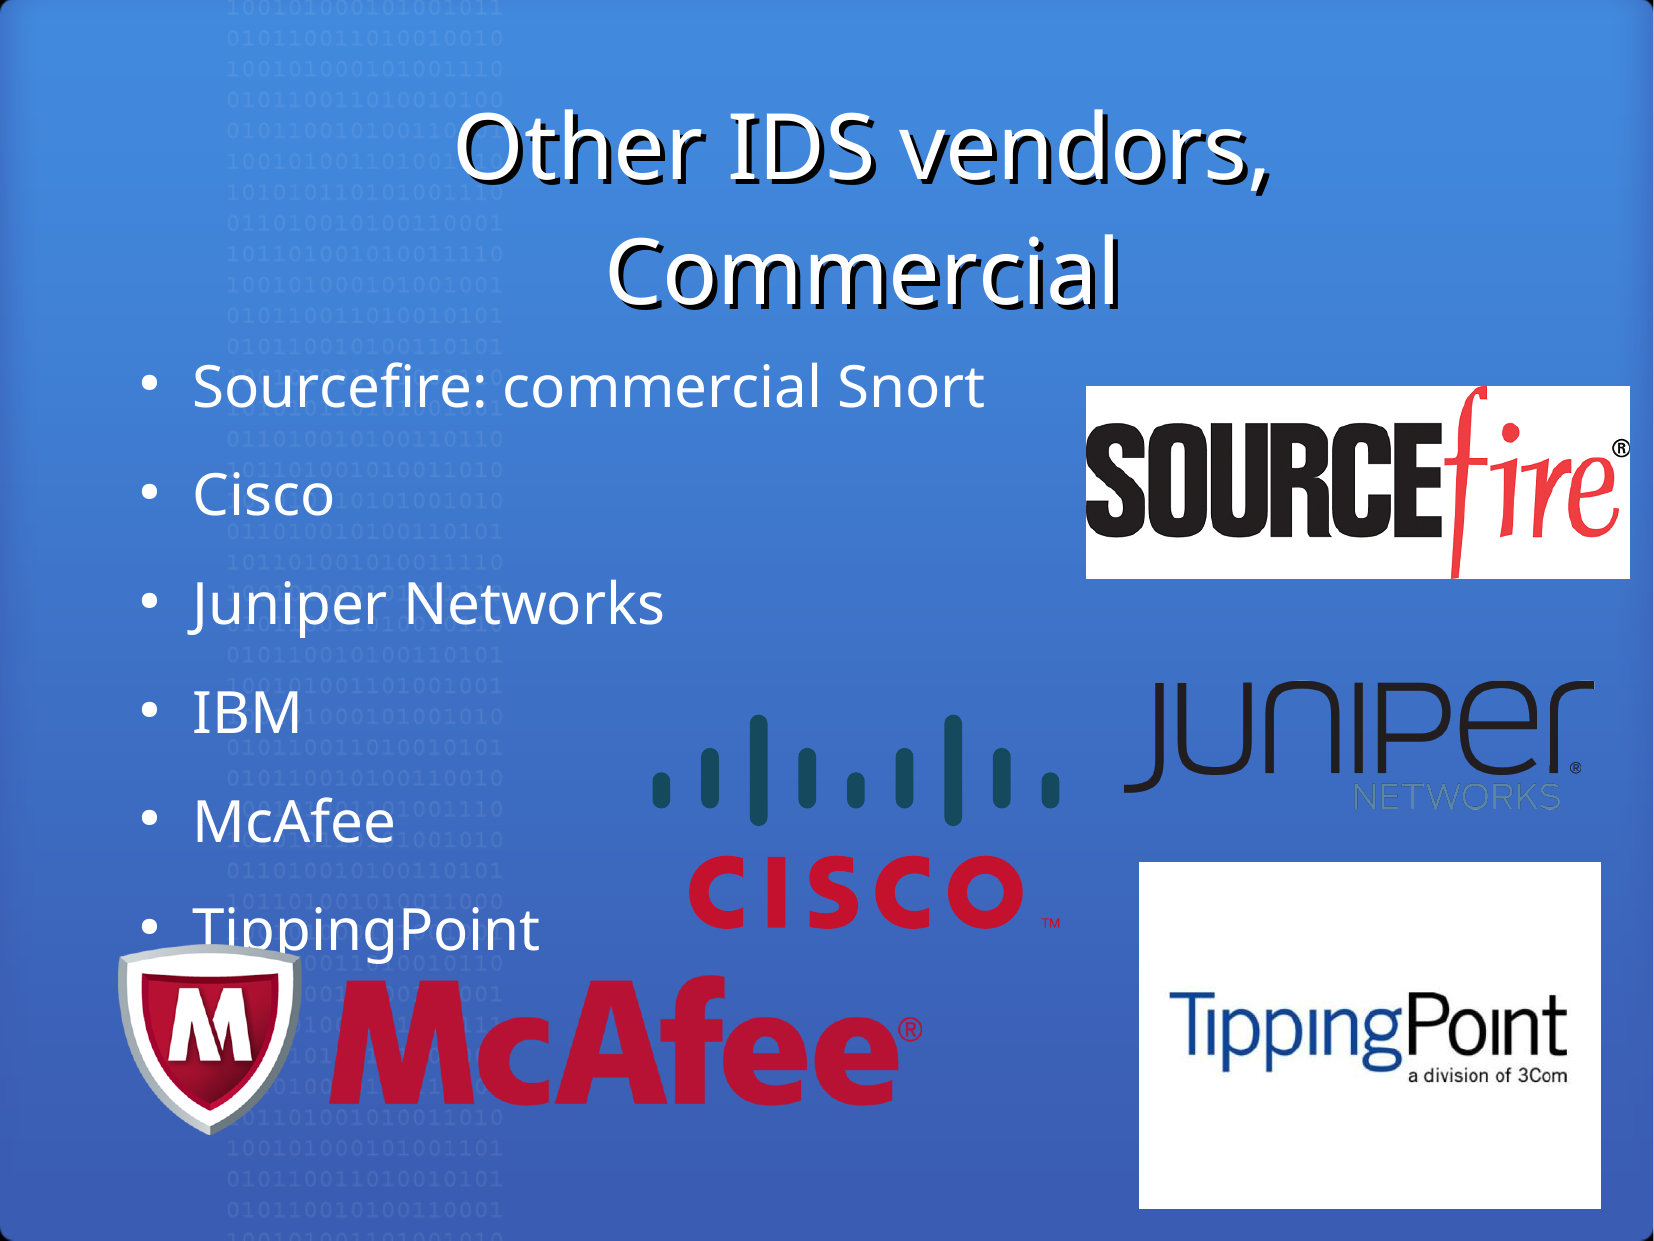

# Other IDS vendors, Commercial
Sourcefire: commercial Snort
Cisco
Juniper Networks
IBM
McAfee
TippingPoint